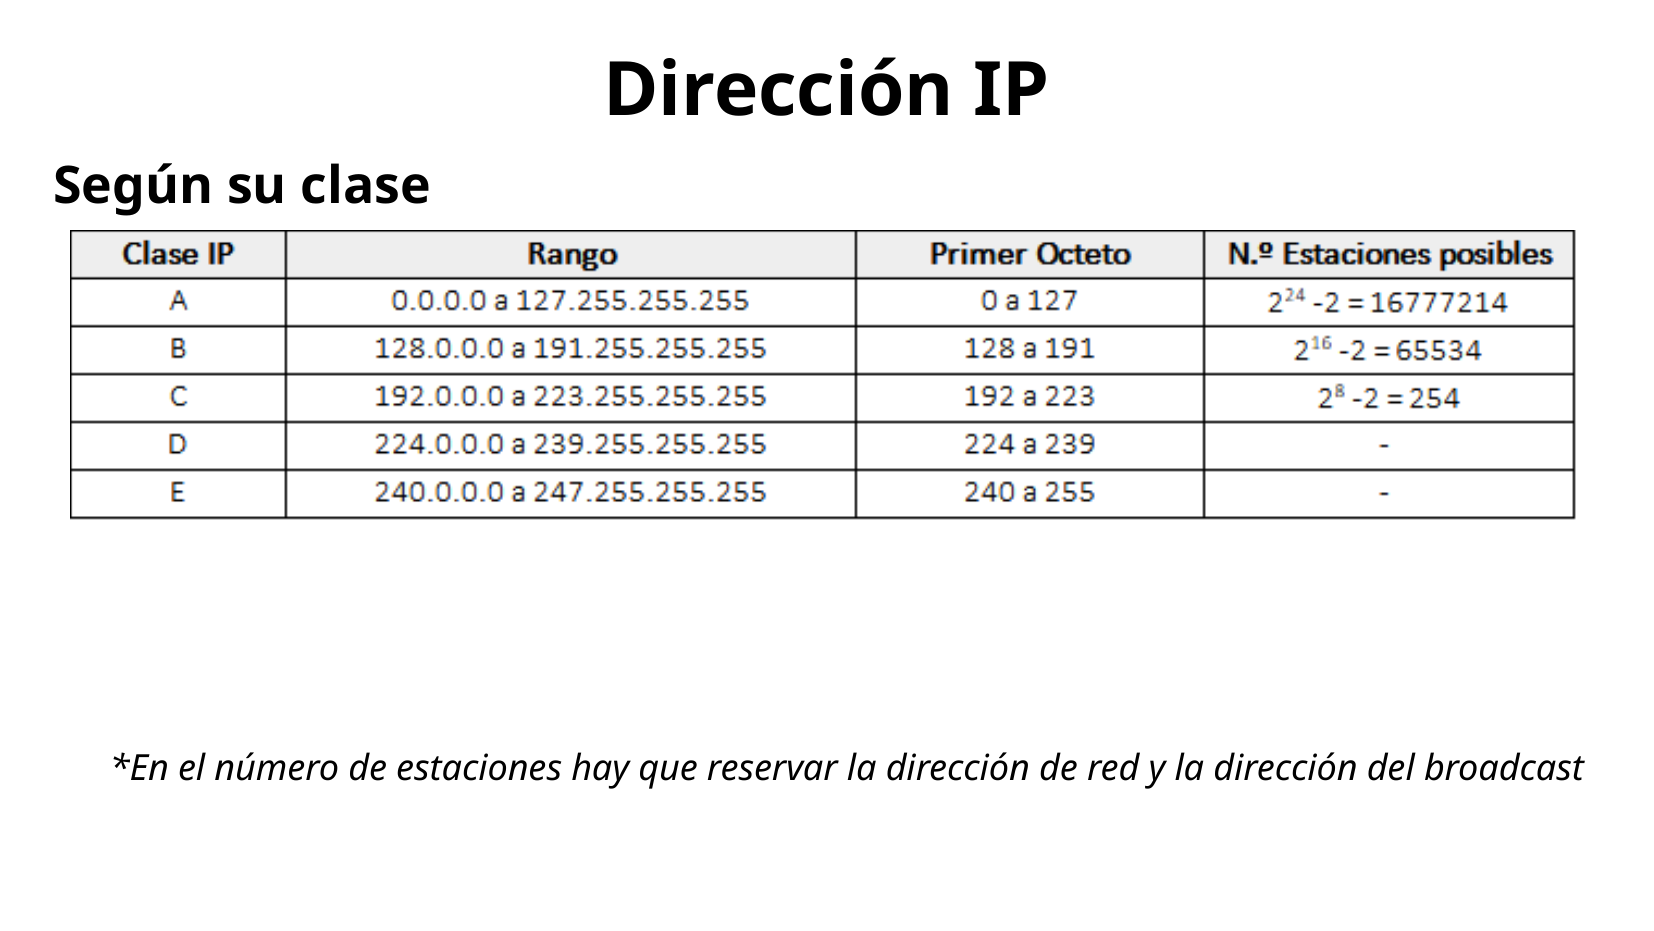

# Dirección IP
Según su clase
*En el número de estaciones hay que reservar la dirección de red y la dirección del broadcast